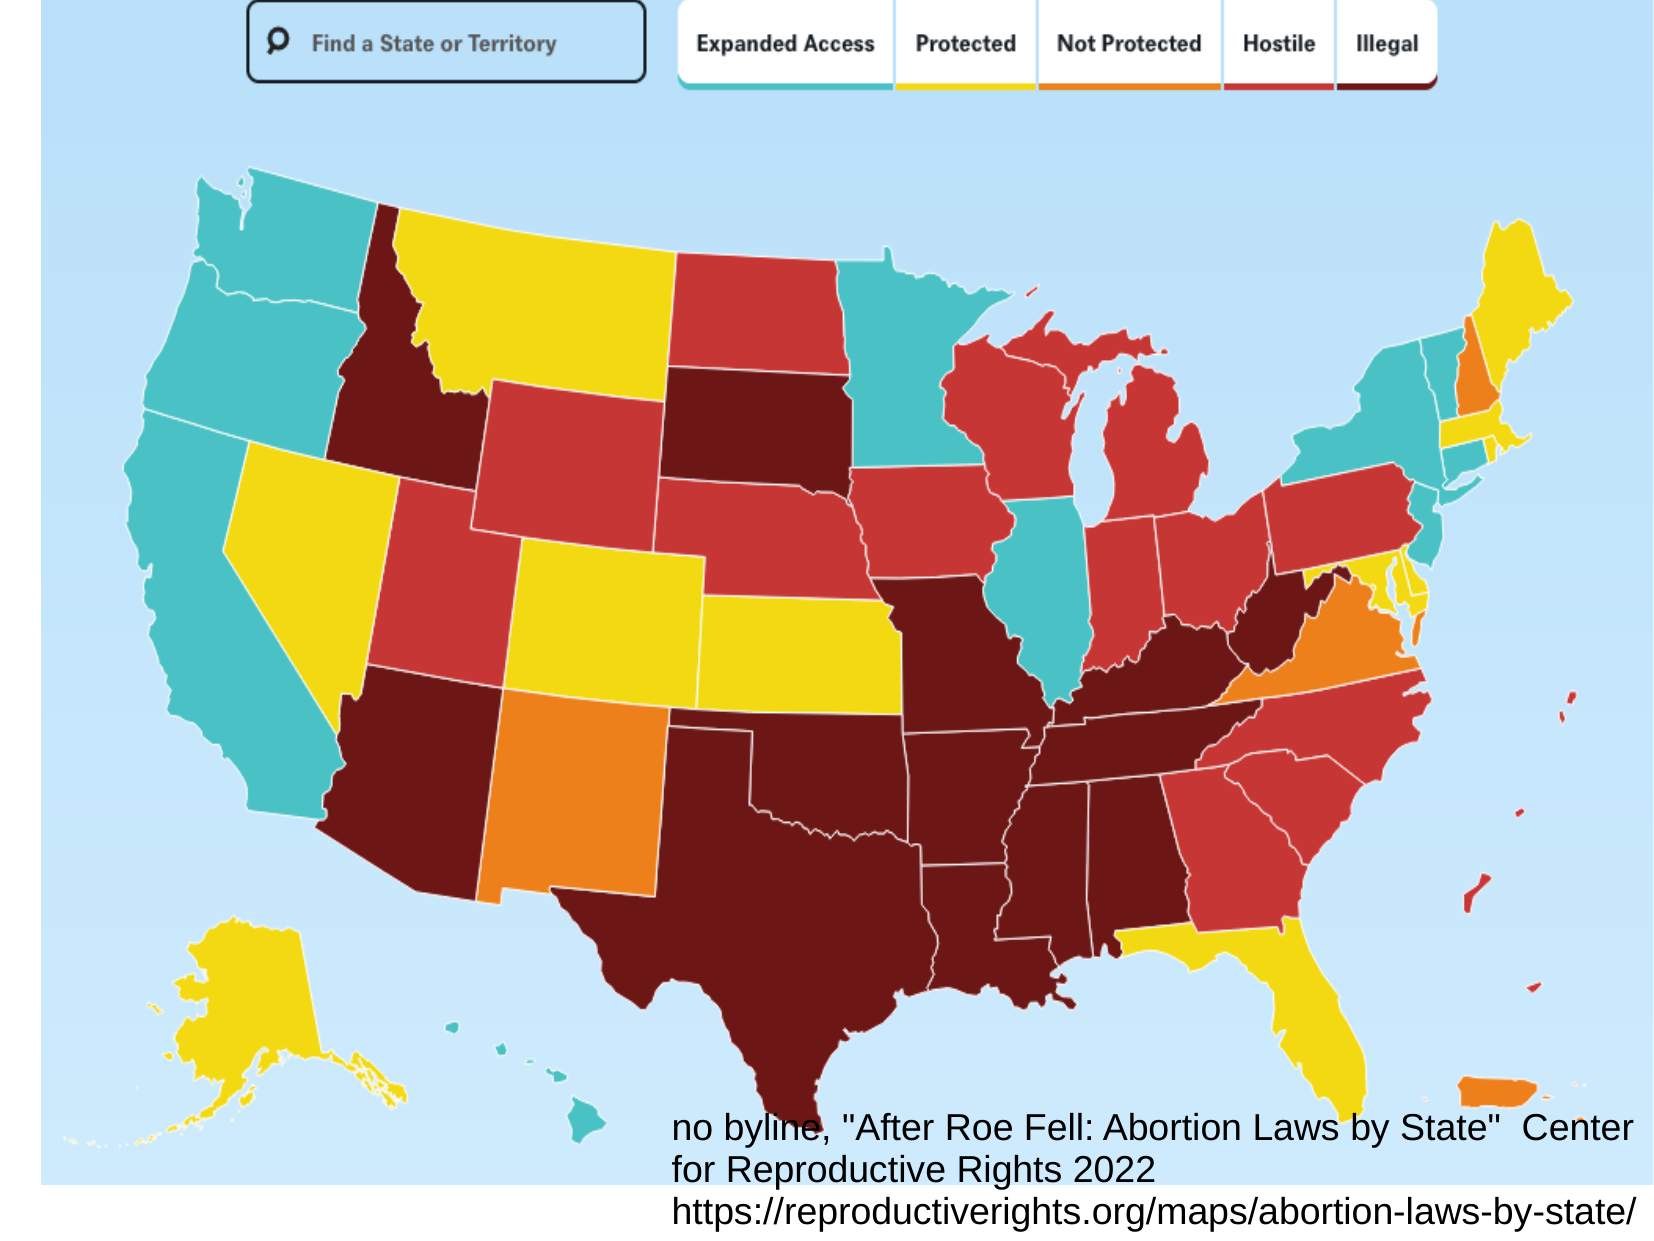

#
no byline, "After Roe Fell: Abortion Laws by State" Center for Reproductive Rights 2022 https://reproductiverights.org/maps/abortion-laws-by-state/